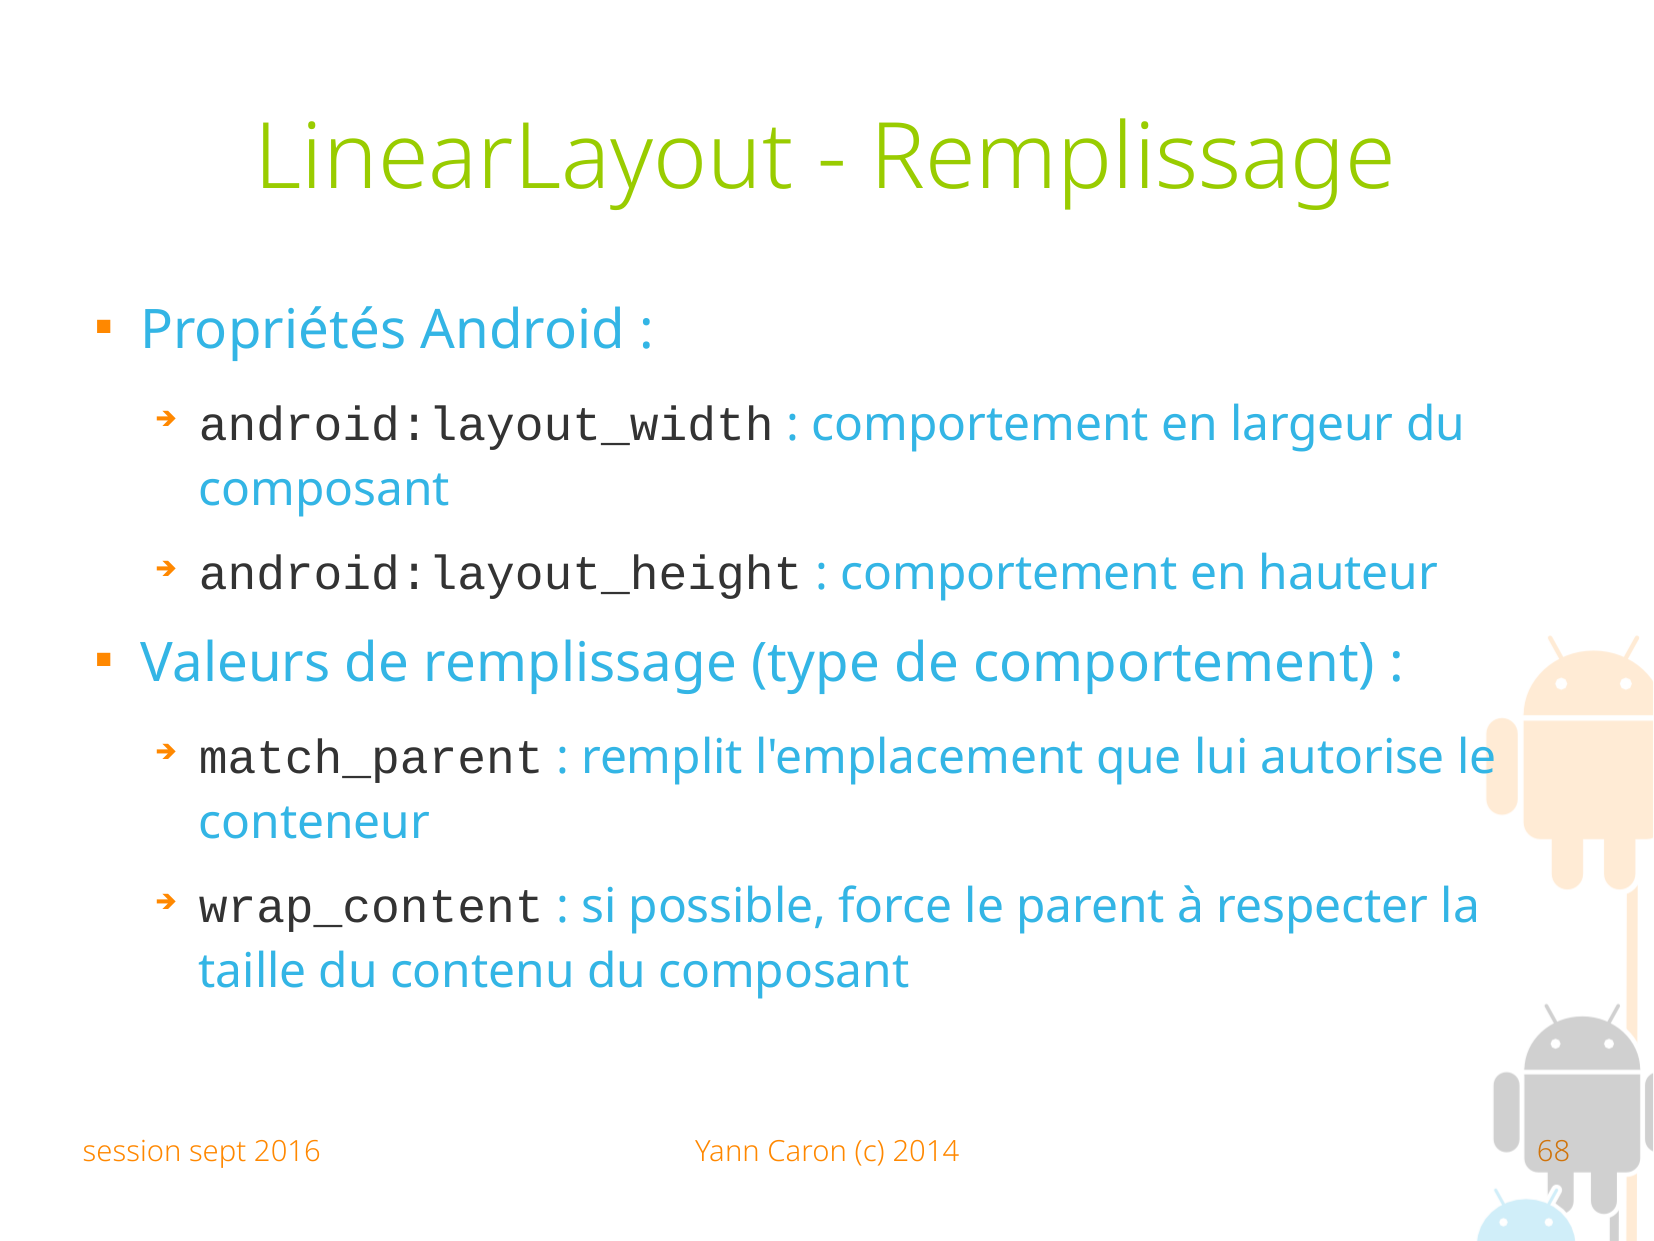

# LinearLayout - Remplissage
Propriétés Android :
android:layout_width : comportement en largeur du composant
android:layout_height : comportement en hauteur
Valeurs de remplissage (type de comportement) :
match_parent : remplit l'emplacement que lui autorise le conteneur
wrap_content : si possible, force le parent à respecter la taille du contenu du composant
session sept 2016
Yann Caron (c) 2014
68